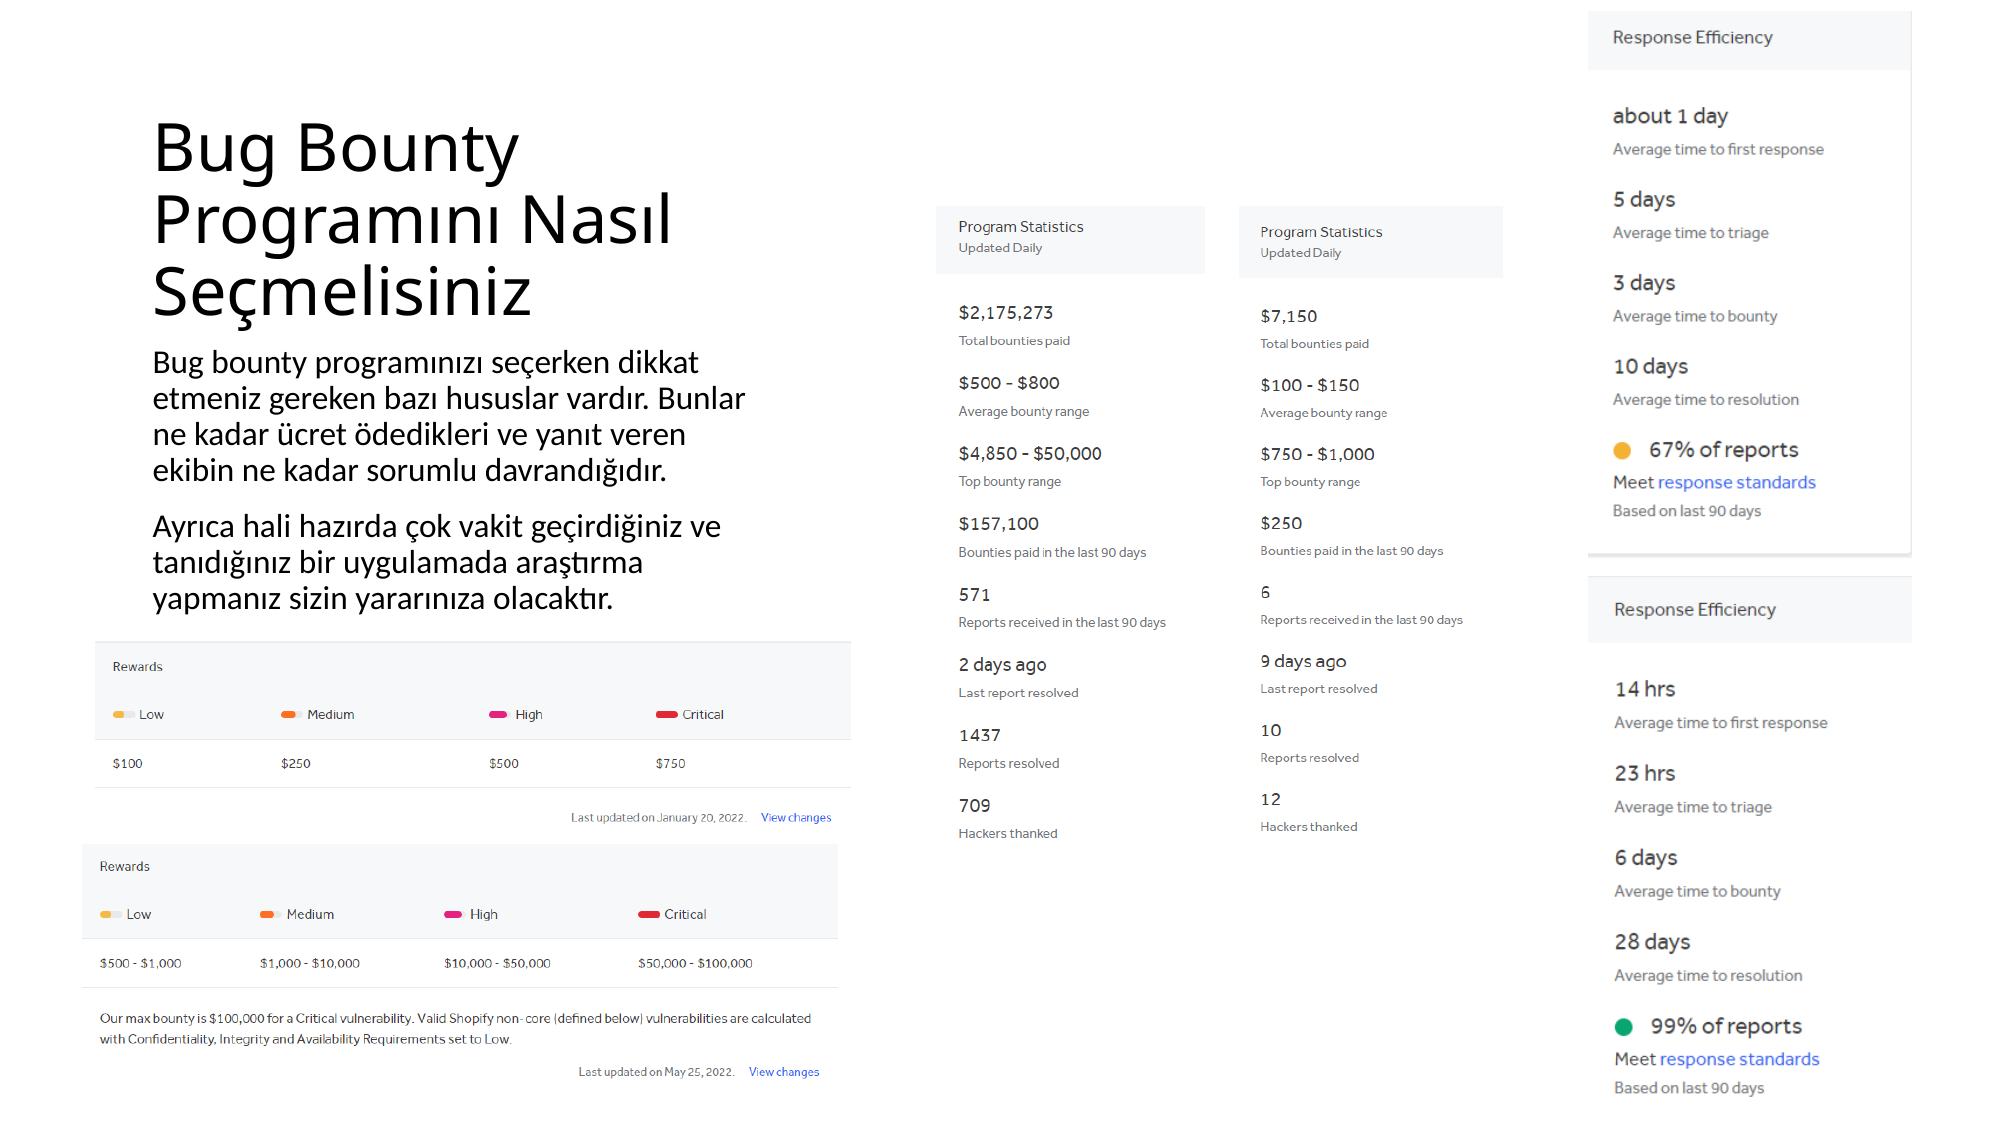

# Bug Bounty Programını Nasıl Seçmelisiniz
Bug bounty programınızı seçerken dikkat etmeniz gereken bazı hususlar vardır. Bunlar ne kadar ücret ödedikleri ve yanıt veren ekibin ne kadar sorumlu davrandığıdır.
Ayrıca hali hazırda çok vakit geçirdiğiniz ve tanıdığınız bir uygulamada araştırma yapmanız sizin yararınıza olacaktır.